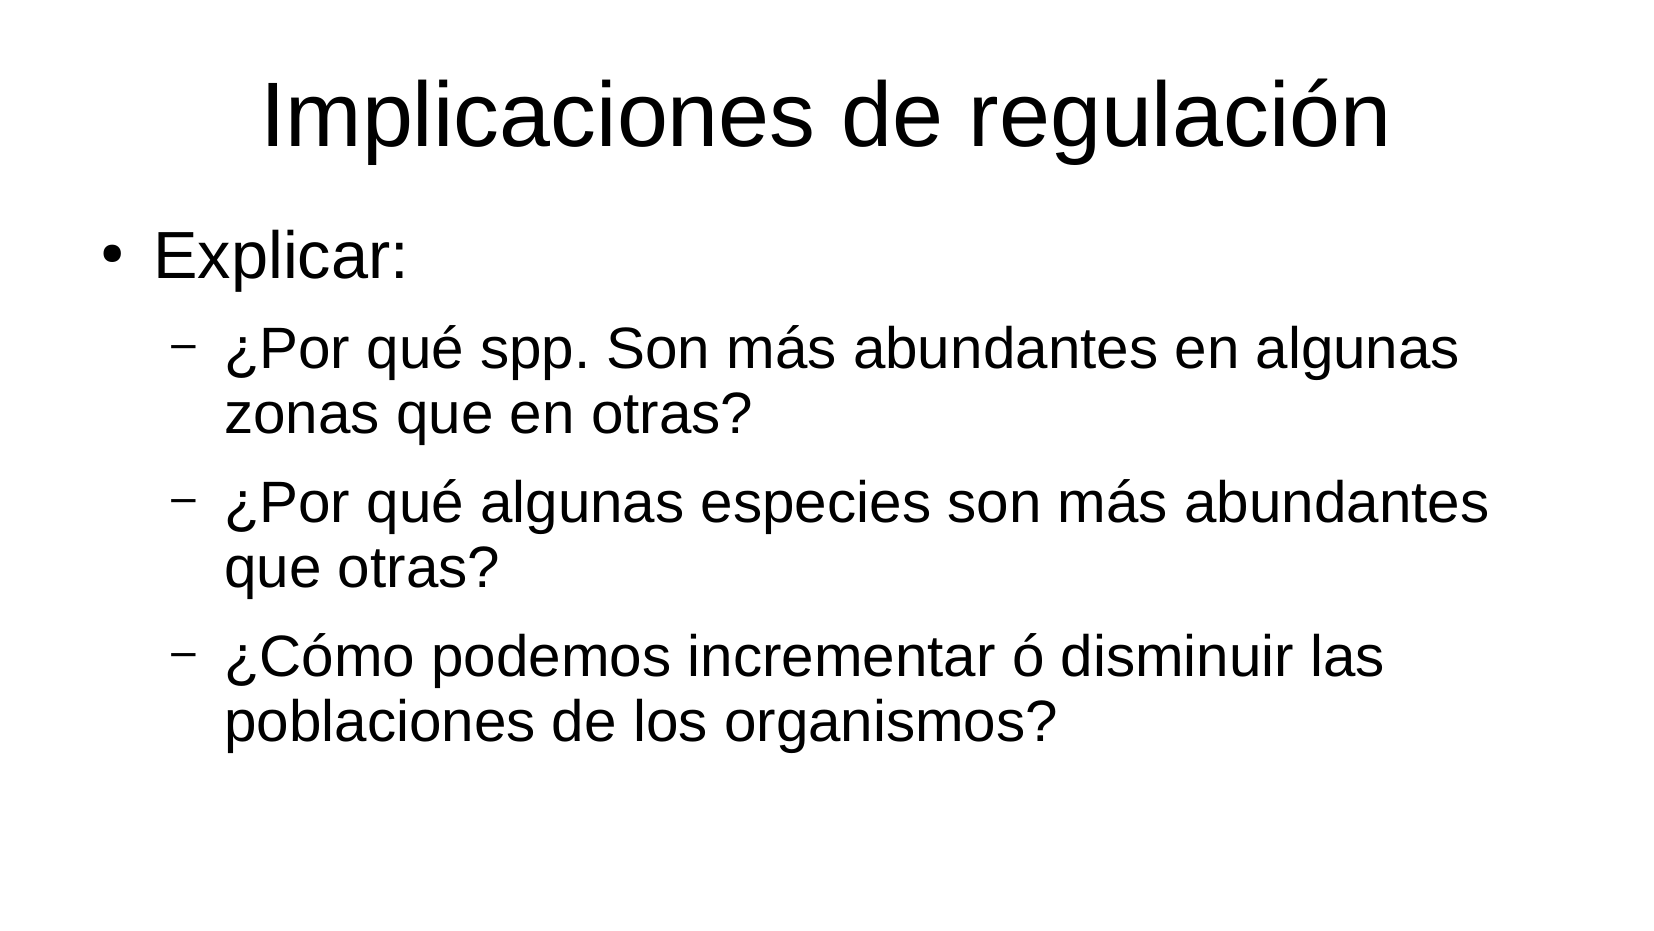

# Implicaciones de regulación
Explicar:
¿Por qué spp. Son más abundantes en algunas zonas que en otras?
¿Por qué algunas especies son más abundantes que otras?
¿Cómo podemos incrementar ó disminuir las poblaciones de los organismos?